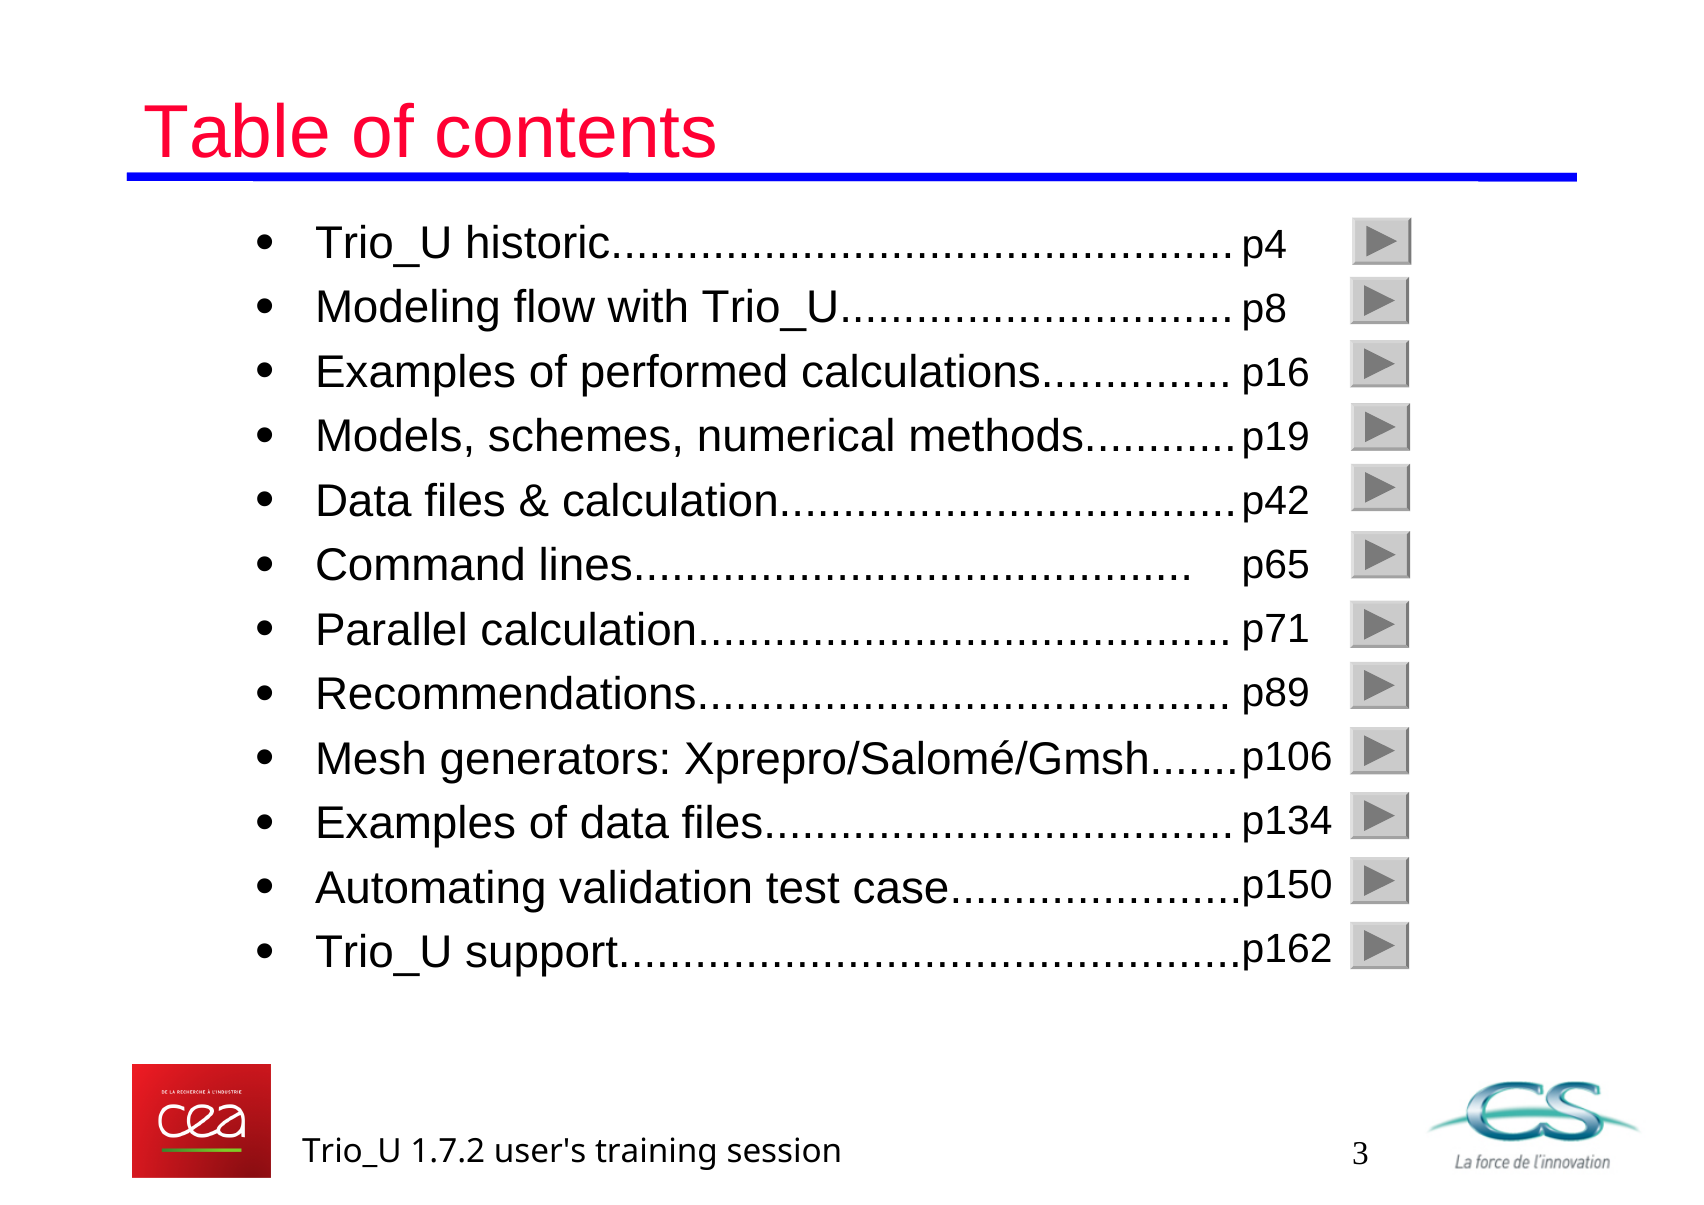

# Table of contents
p4
p8
p16
p19
p42
p65
p71
p89
p106
p134
p150
p162
Trio_U historic.................................................
Modeling flow with Trio_U...............................
Examples of performed calculations...............
Models, schemes, numerical methods............
Data files & calculation....................................
Command lines............................................
Parallel calculation..........................................
Recommendations..........................................
Mesh generators: Xprepro/Salomé/Gmsh.......
Examples of data files.....................................
Automating validation test case.......................
Trio_U support.................................................
Trio_U 1.7.2 user's training session
3